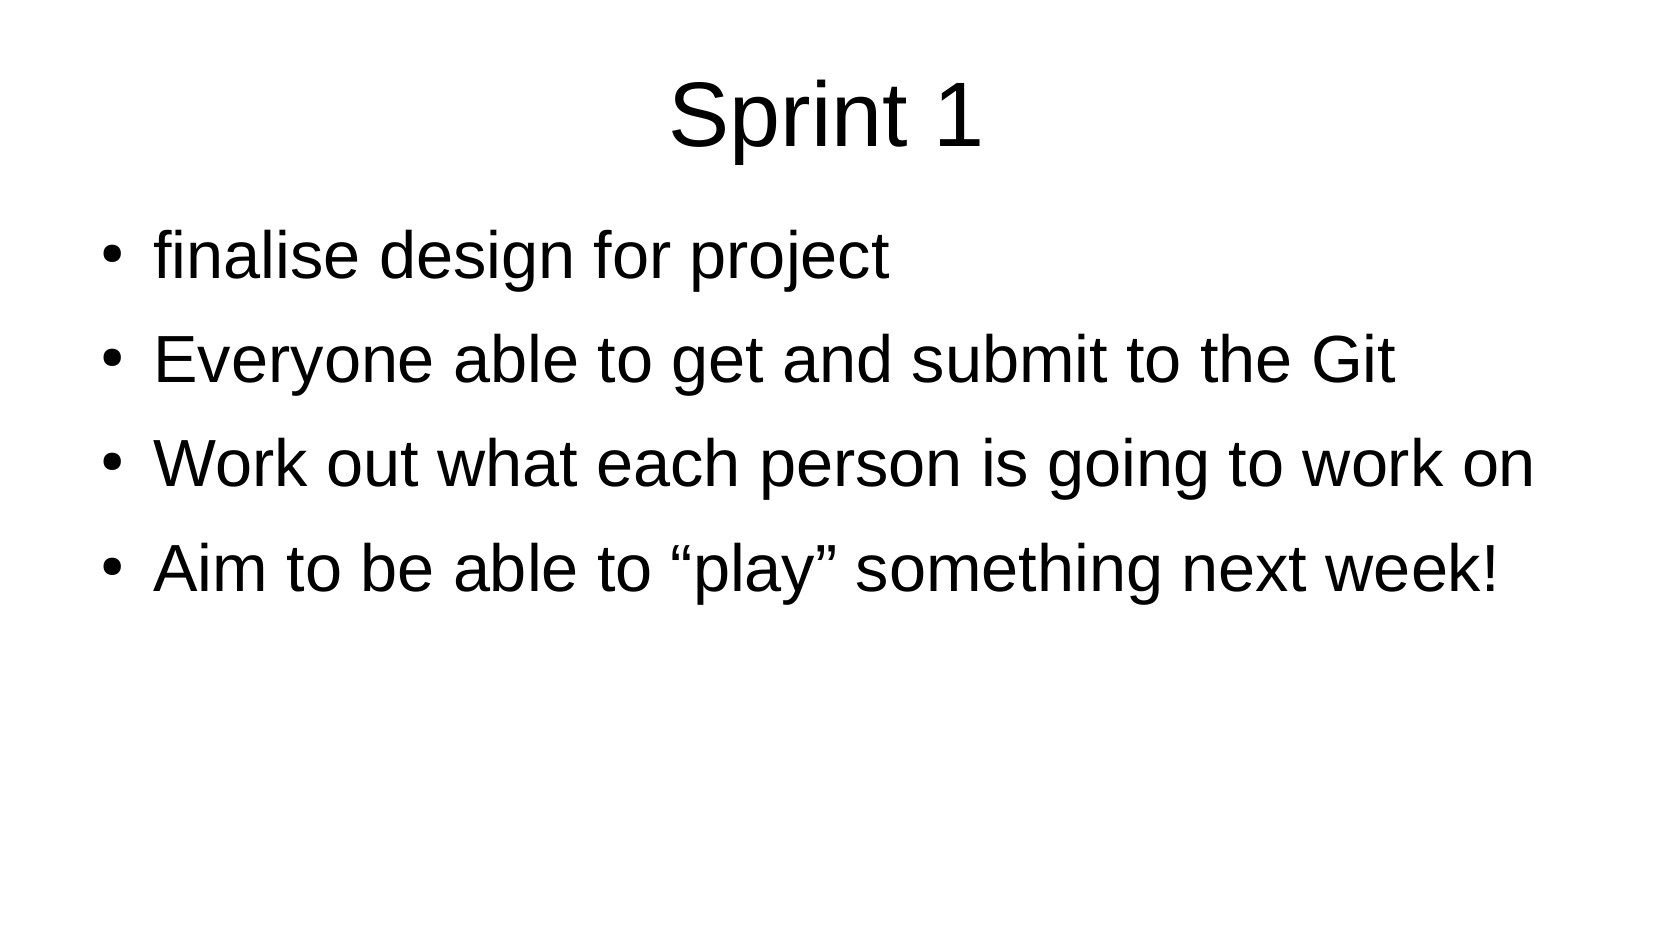

# Sprint 1
finalise design for project
Everyone able to get and submit to the Git
Work out what each person is going to work on
Aim to be able to “play” something next week!